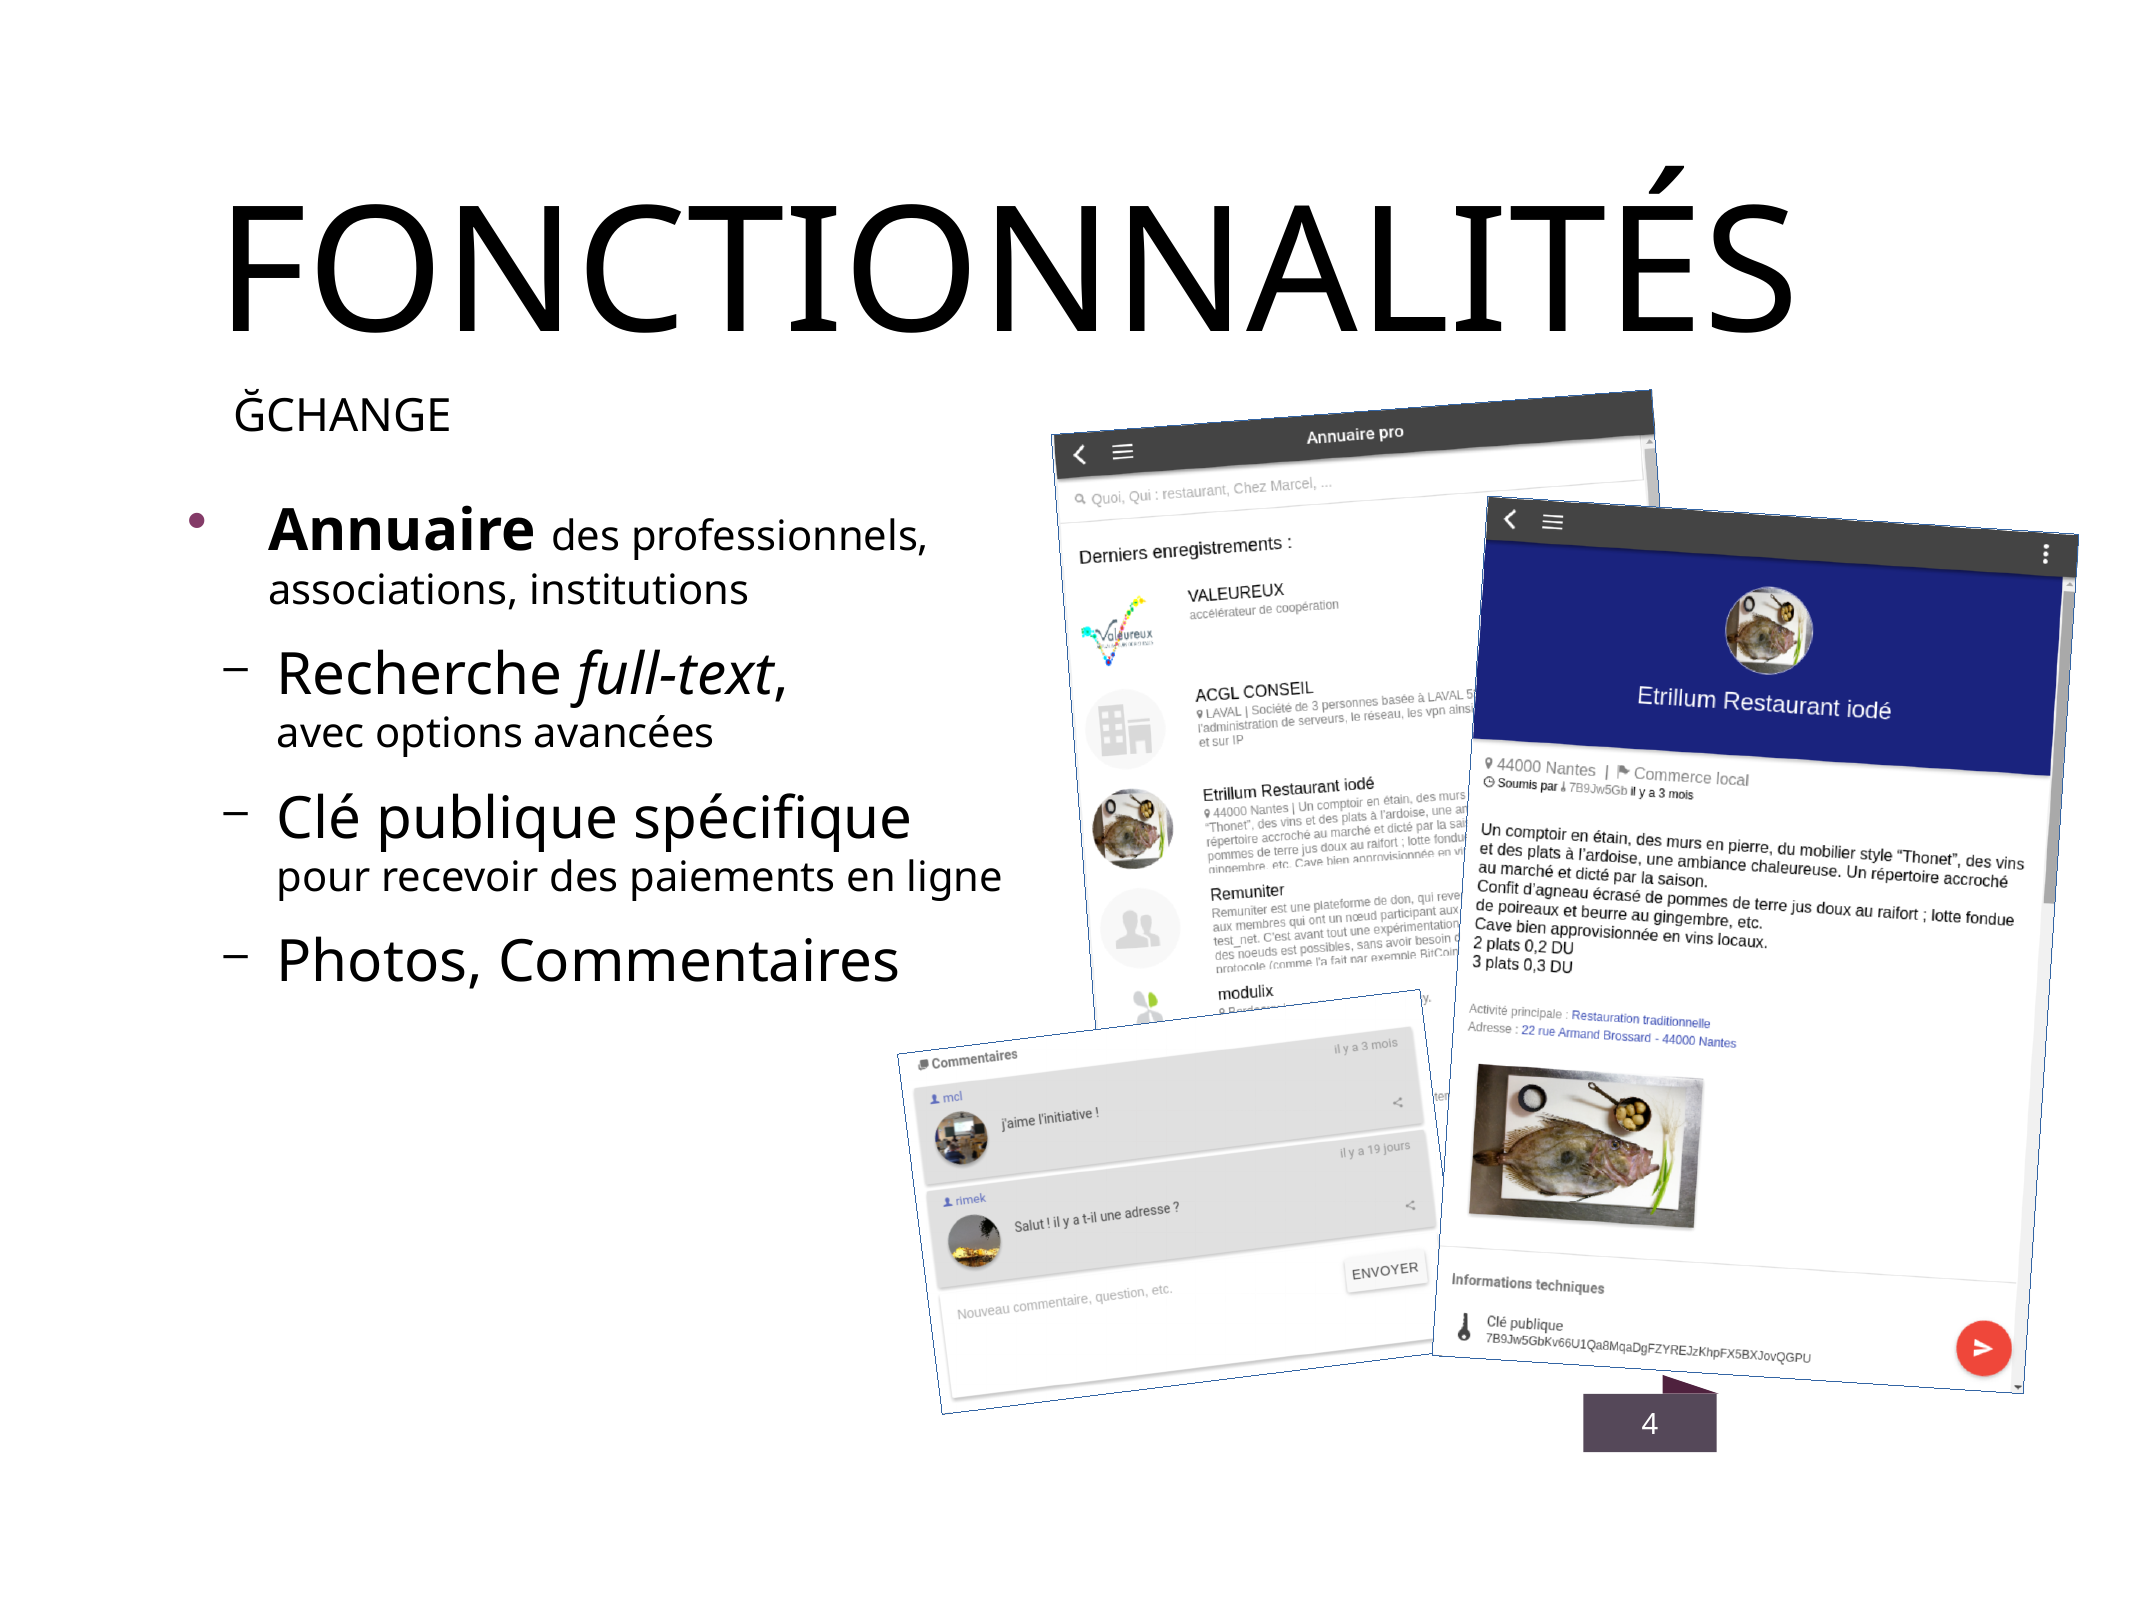

FONCTIONNALITéS
Ğchange
Annuaire des professionnels, associations, institutions
Recherche full-text,
avec options avancées
Clé publique spécifique
pour recevoir des paiements en ligne
Photos, Commentaires
# 4